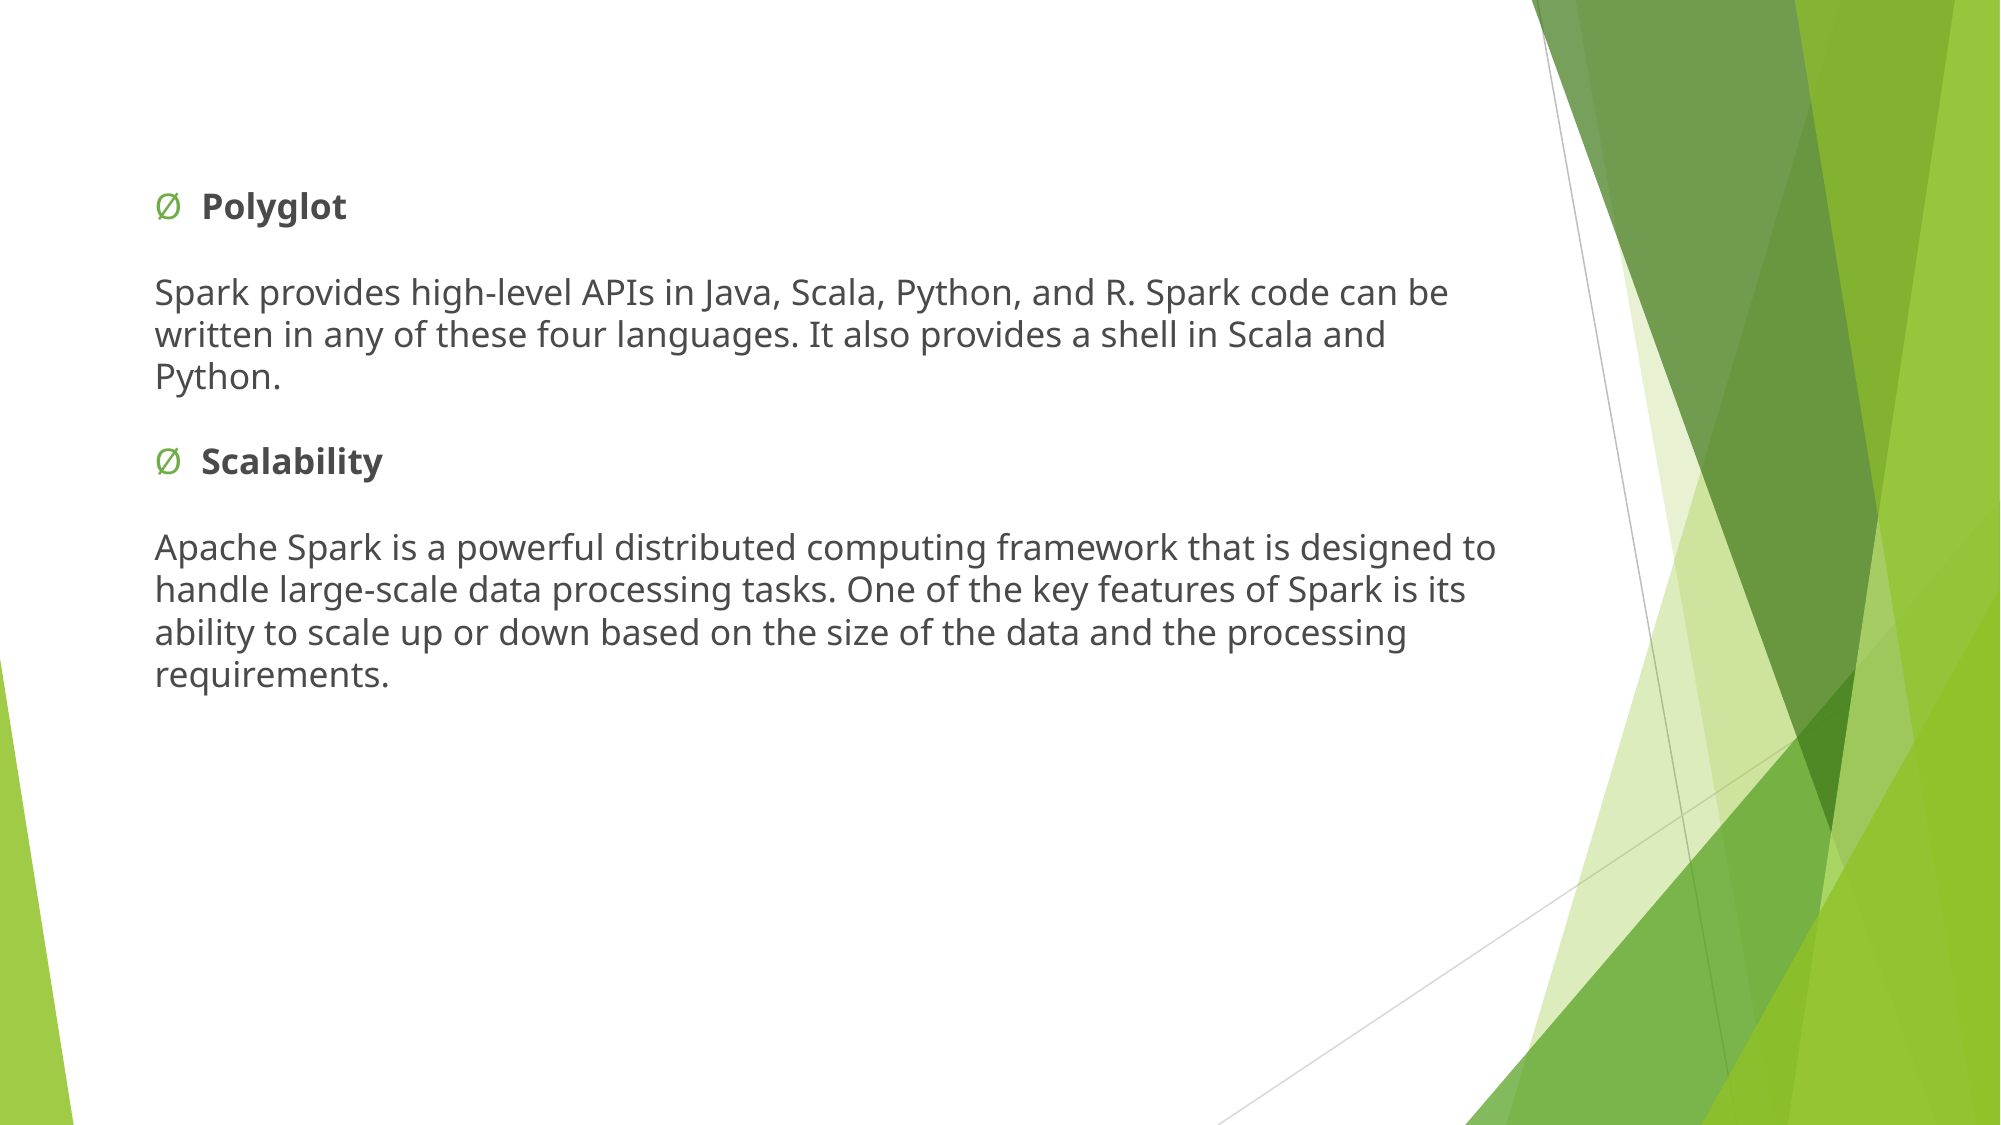

Polyglot
Spark provides high-level APIs in Java, Scala, Python, and R. Spark code can be written in any of these four languages. It also provides a shell in Scala and Python.
Scalability
Apache Spark is a powerful distributed computing framework that is designed to handle large-scale data processing tasks. One of the key features of Spark is its ability to scale up or down based on the size of the data and the processing requirements.